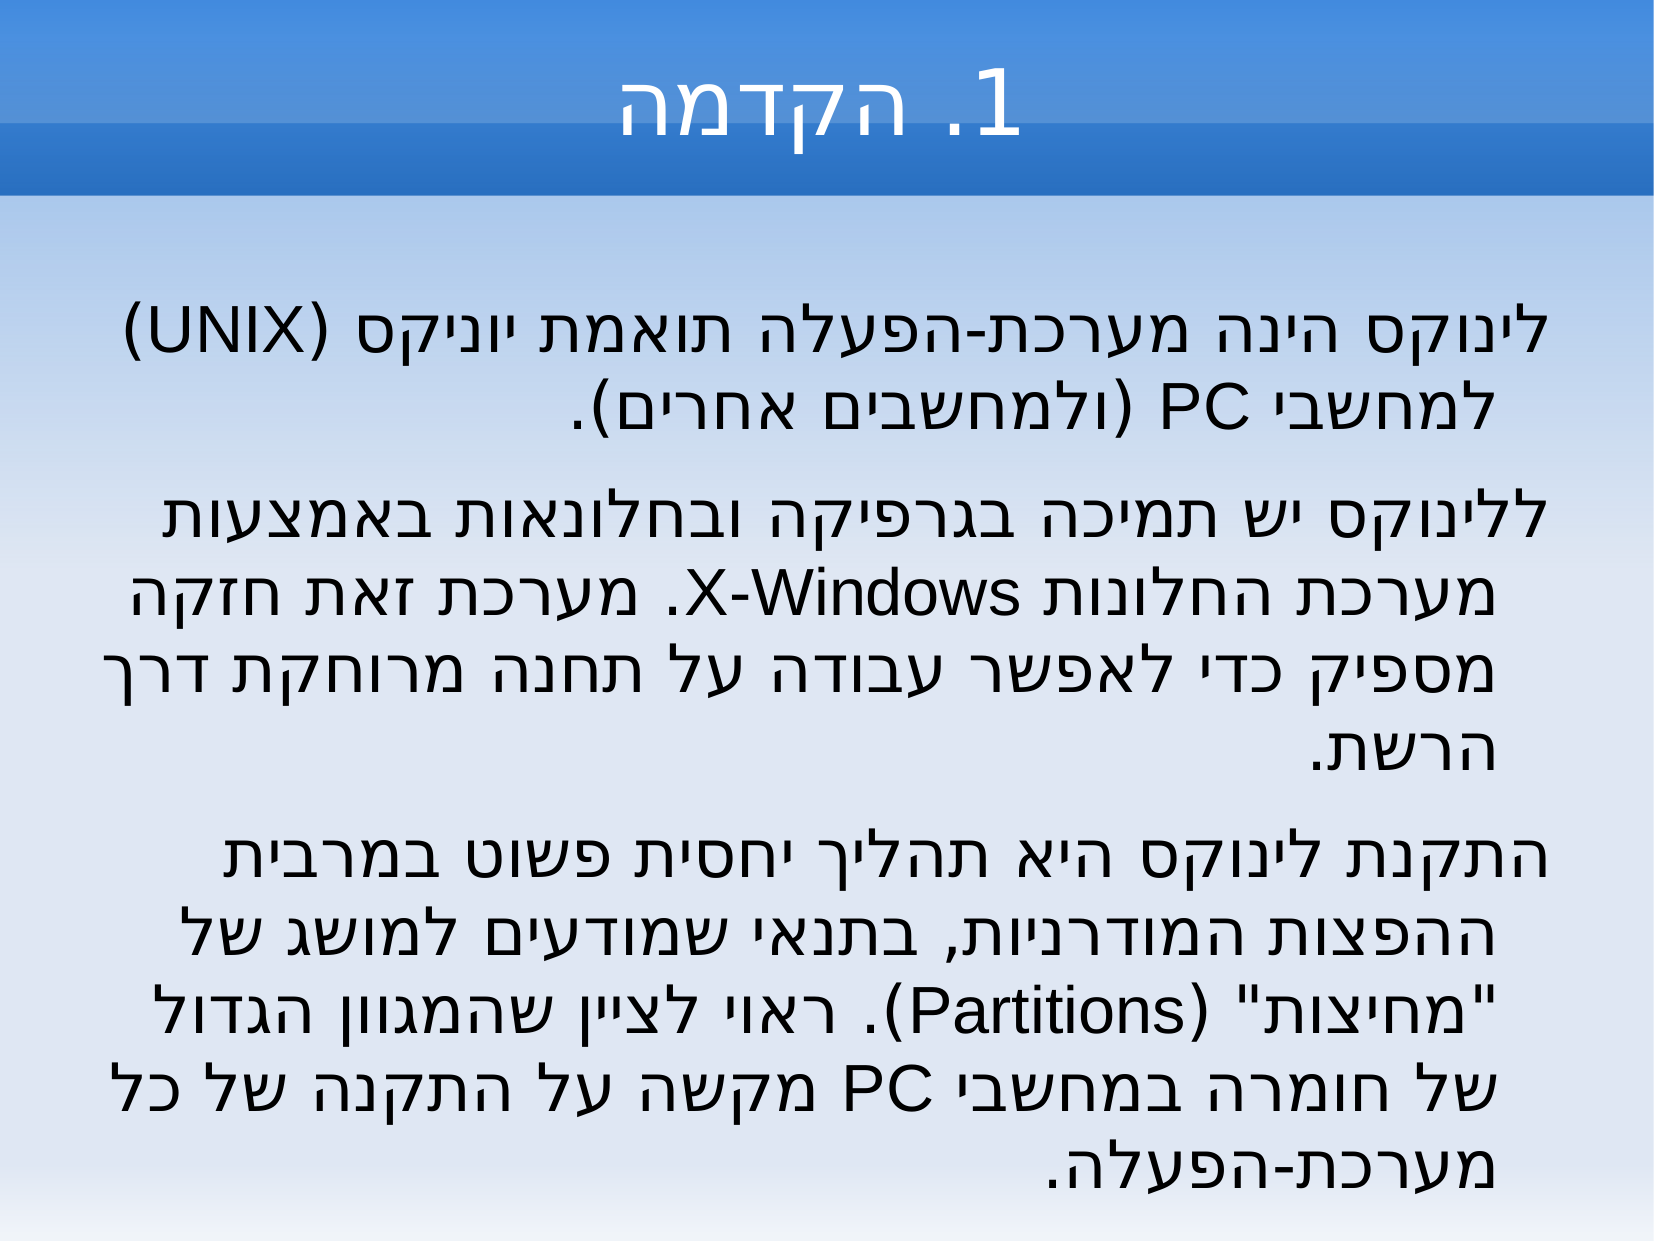

# 1. הקדמה
לינוקס הינה מערכת-הפעלה תואמת יוניקס (UNIX) למחשבי PC (ולמחשבים אחרים).
ללינוקס יש תמיכה בגרפיקה ובחלונאות באמצעות מערכת החלונות X-Windows. מערכת זאת חזקה מספיק כדי לאפשר עבודה על תחנה מרוחקת דרך הרשת.
התקנת לינוקס היא תהליך יחסית פשוט במרבית ההפצות המודרניות, בתנאי שמודעים למושג של "מחיצות" (Partitions). ראוי לציין שהמגוון הגדול של חומרה במחשבי PC מקשה על התקנה של כל מערכת-הפעלה.